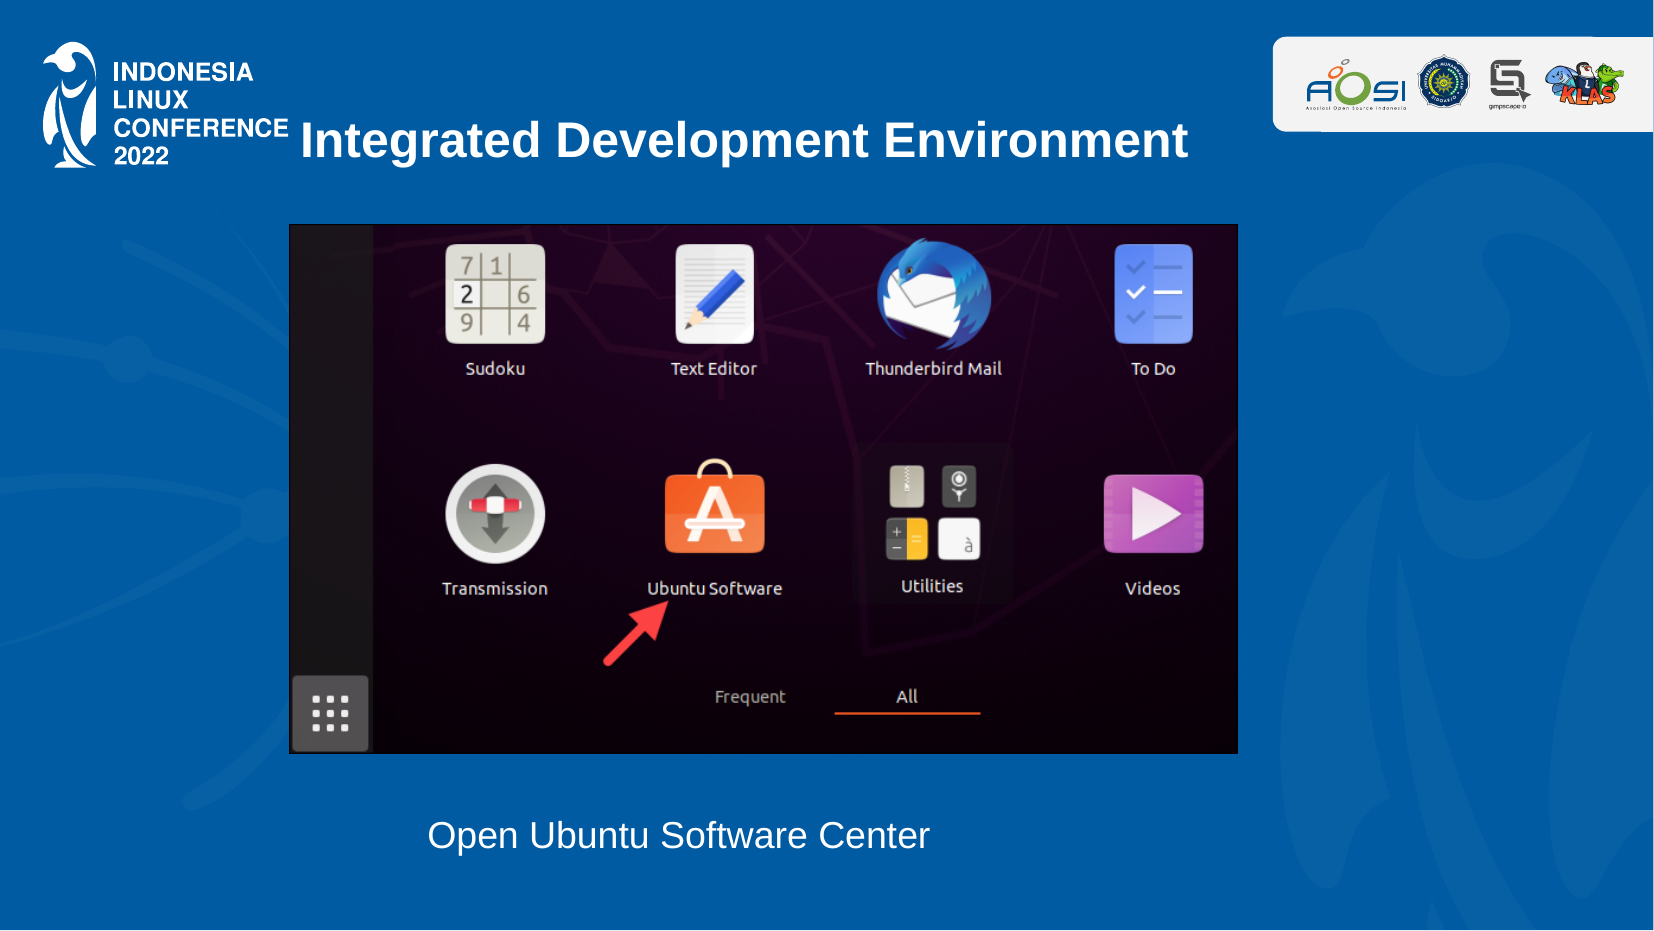

# Integrated Development Environment
Open Ubuntu Software Center